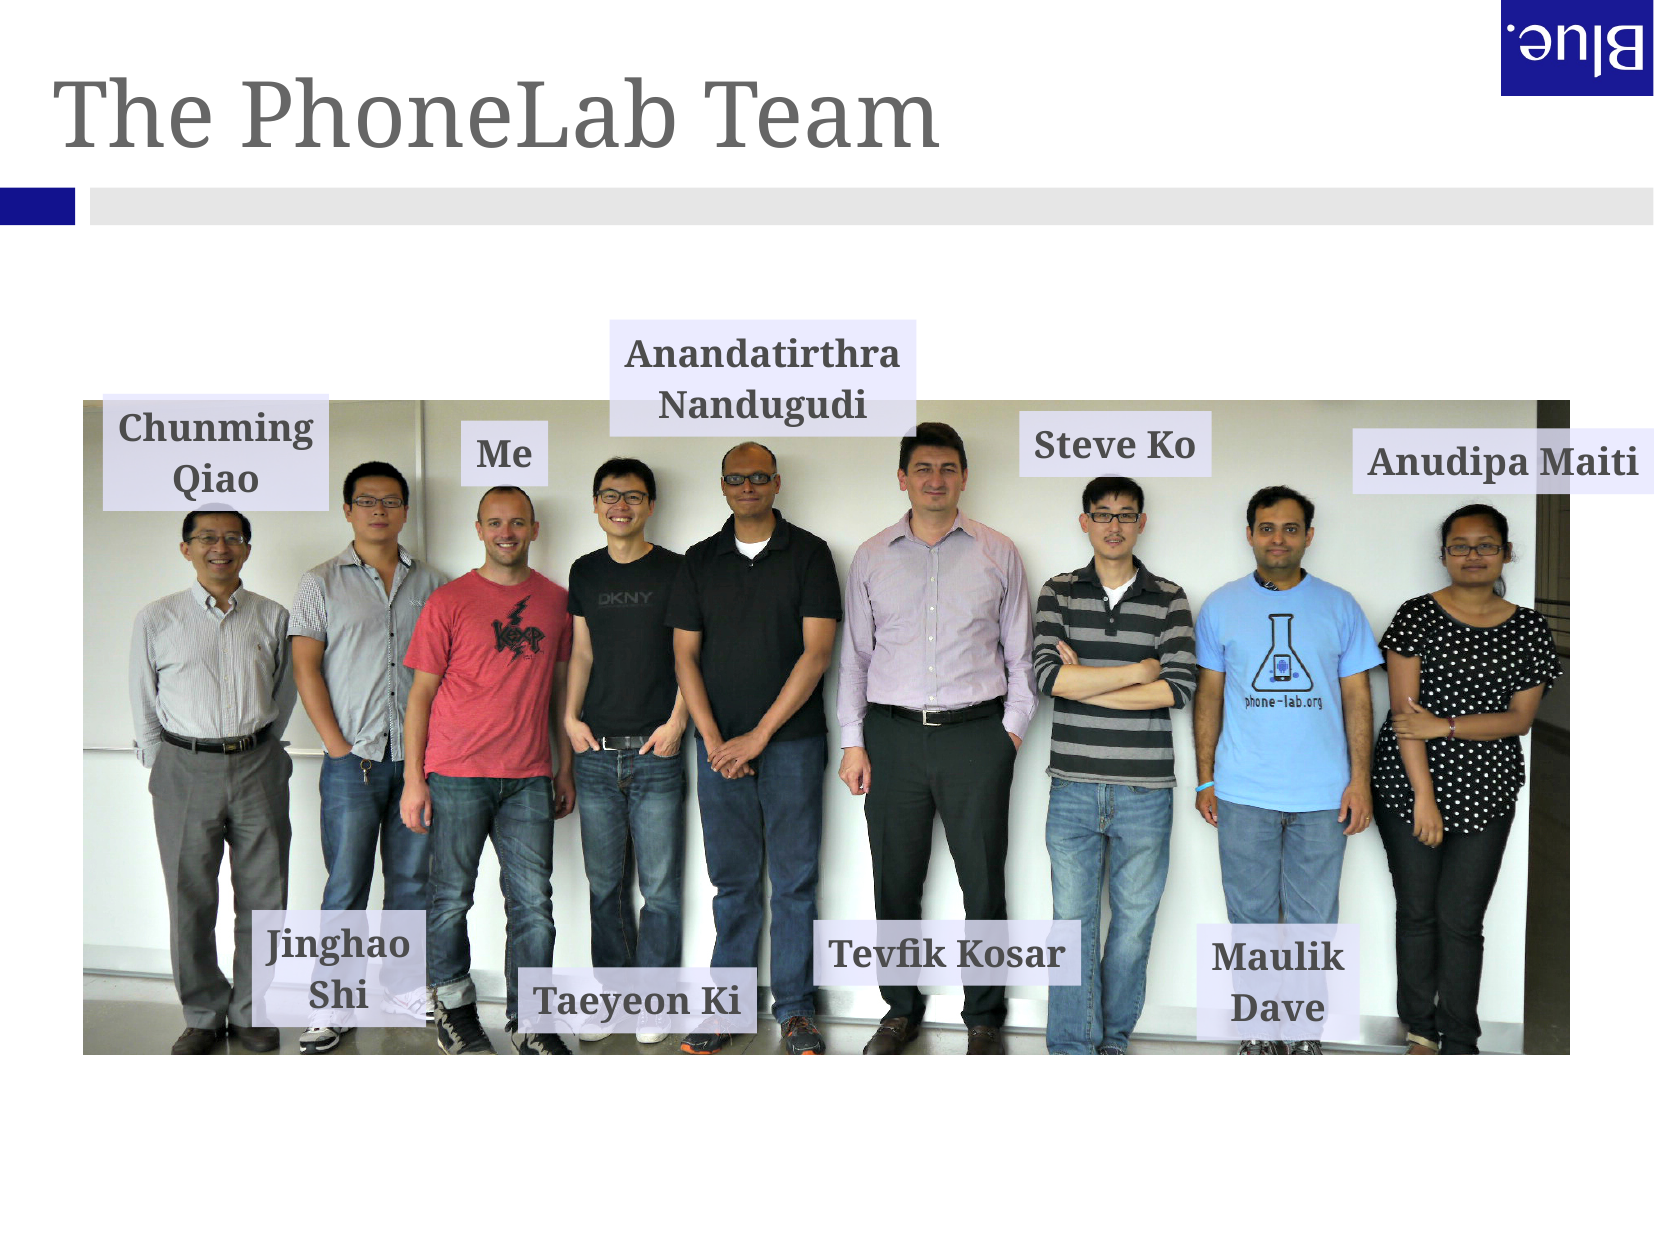

# The PhoneLab Team
Anandatirthra
Nandugudi
Chunming
Qiao
Steve Ko
Me
Anudipa Maiti
Jinghao
Shi
Tevfik Kosar
Maulik
Dave
Taeyeon Ki